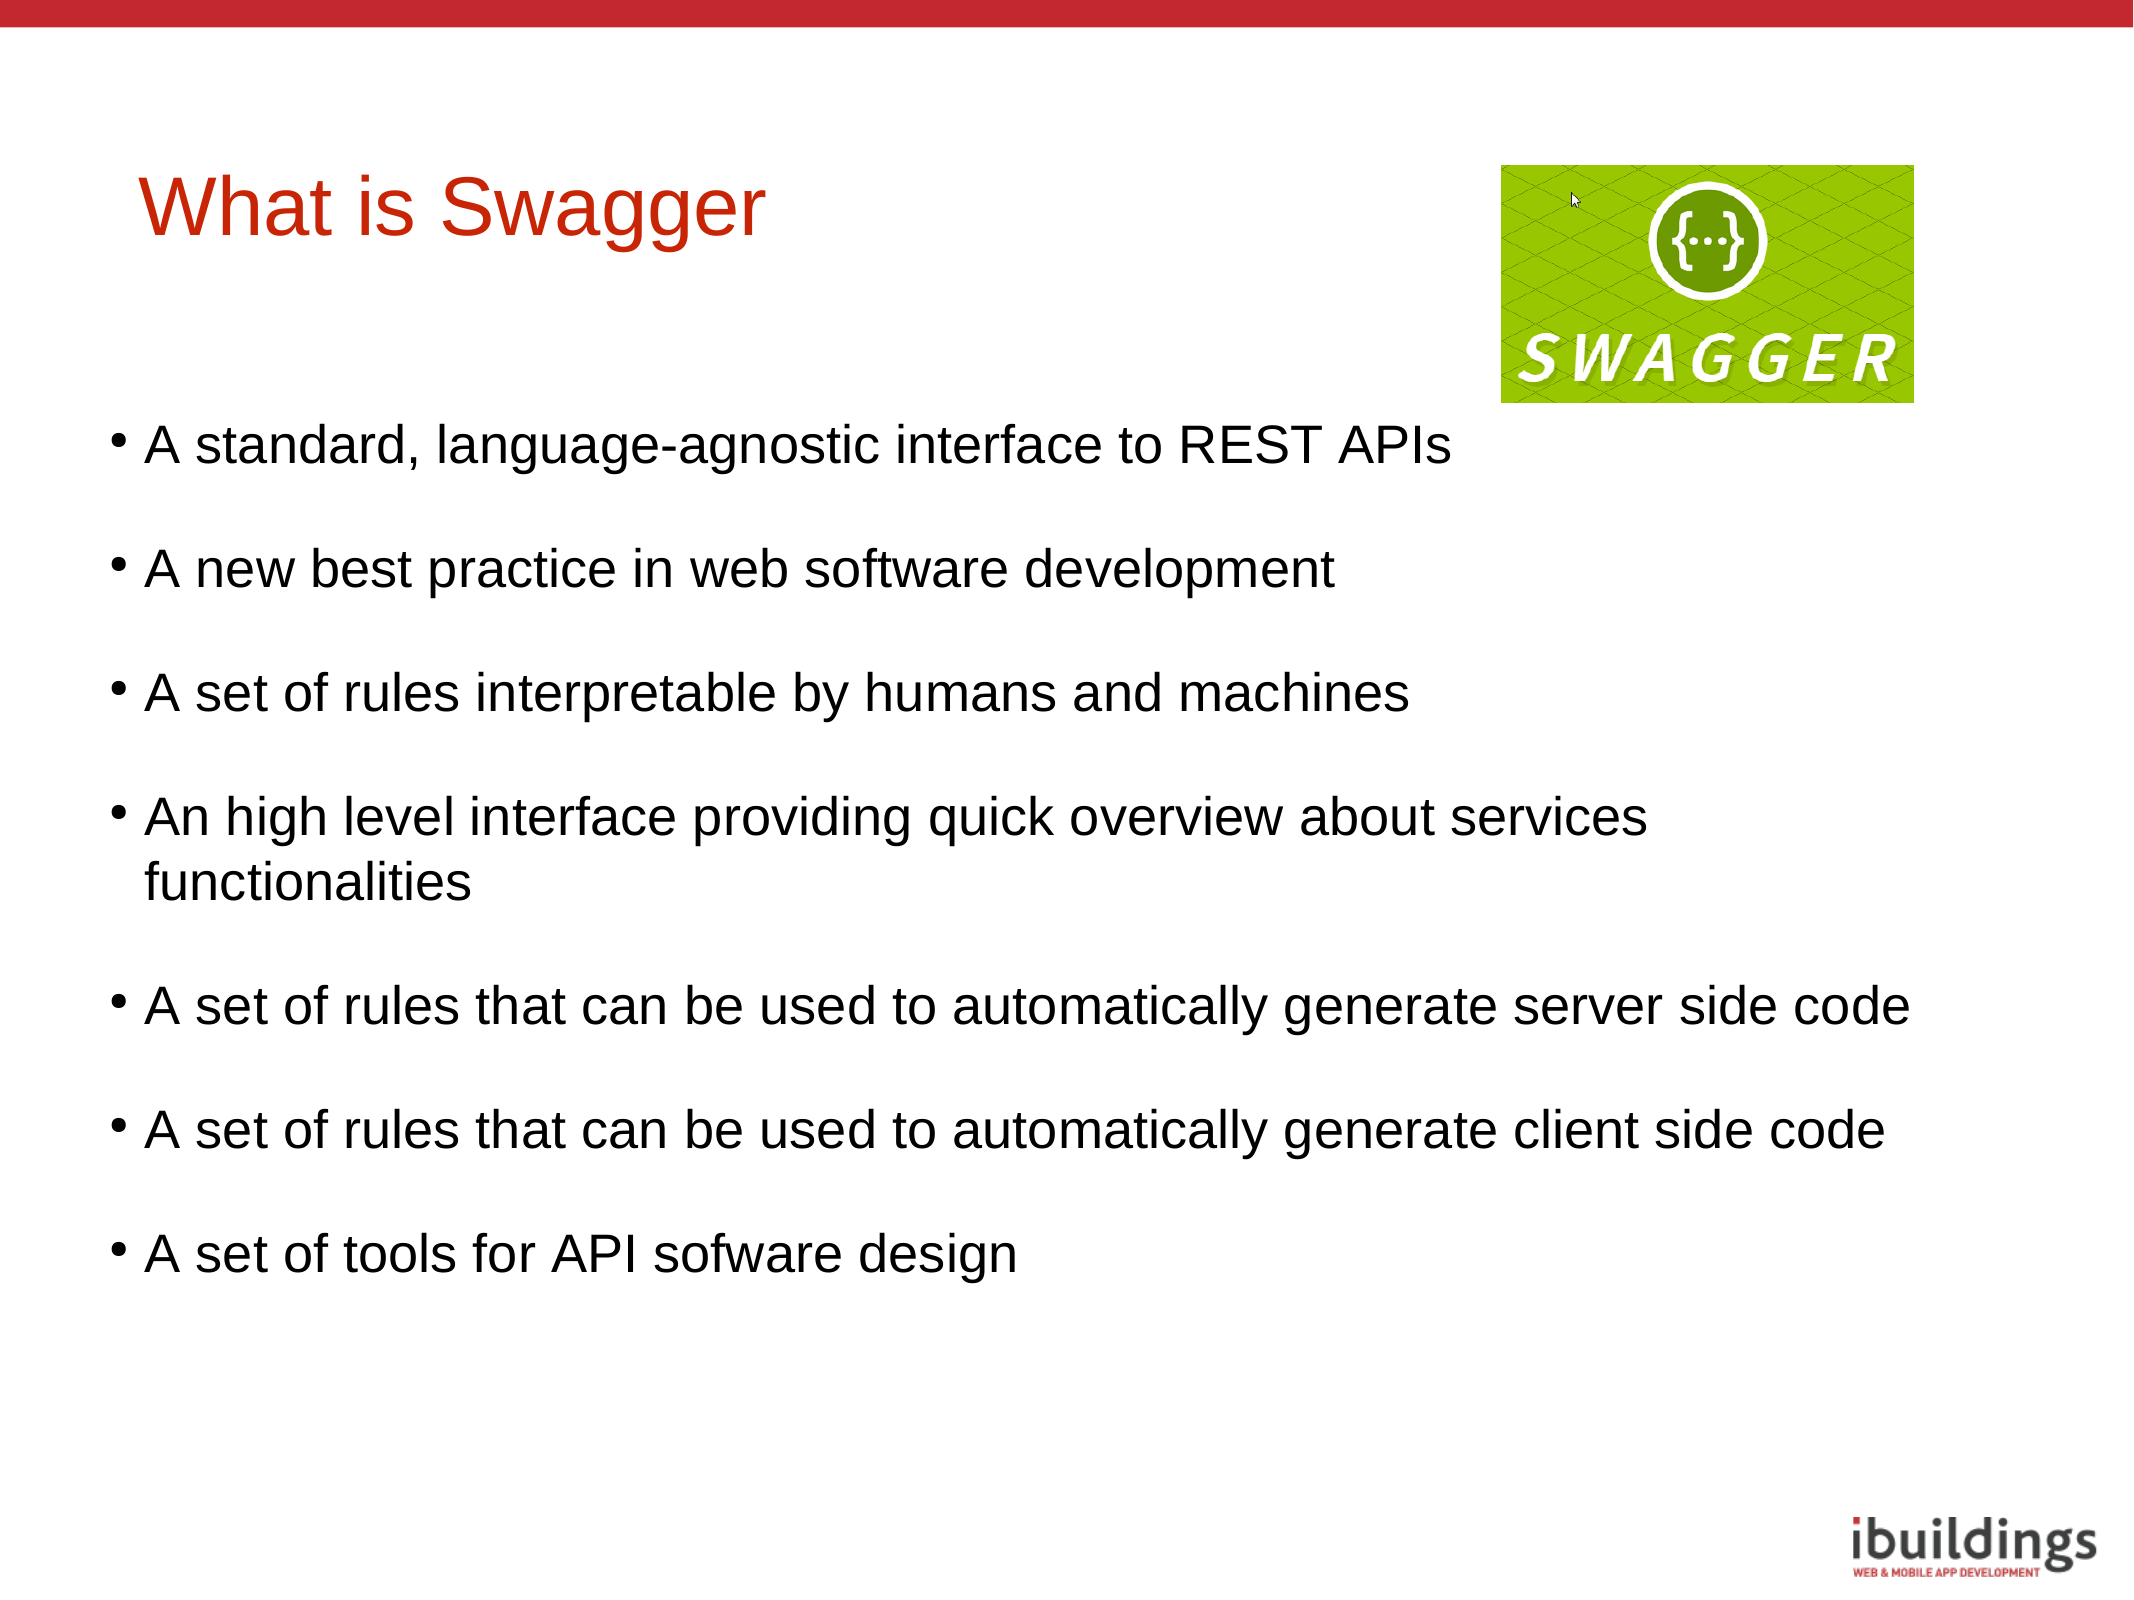

# What is Swagger
A standard, language-agnostic interface to REST APIs
A new best practice in web software development
A set of rules interpretable by humans and machines
An high level interface providing quick overview about services functionalities
A set of rules that can be used to automatically generate server side code
A set of rules that can be used to automatically generate client side code
A set of tools for API sofware design